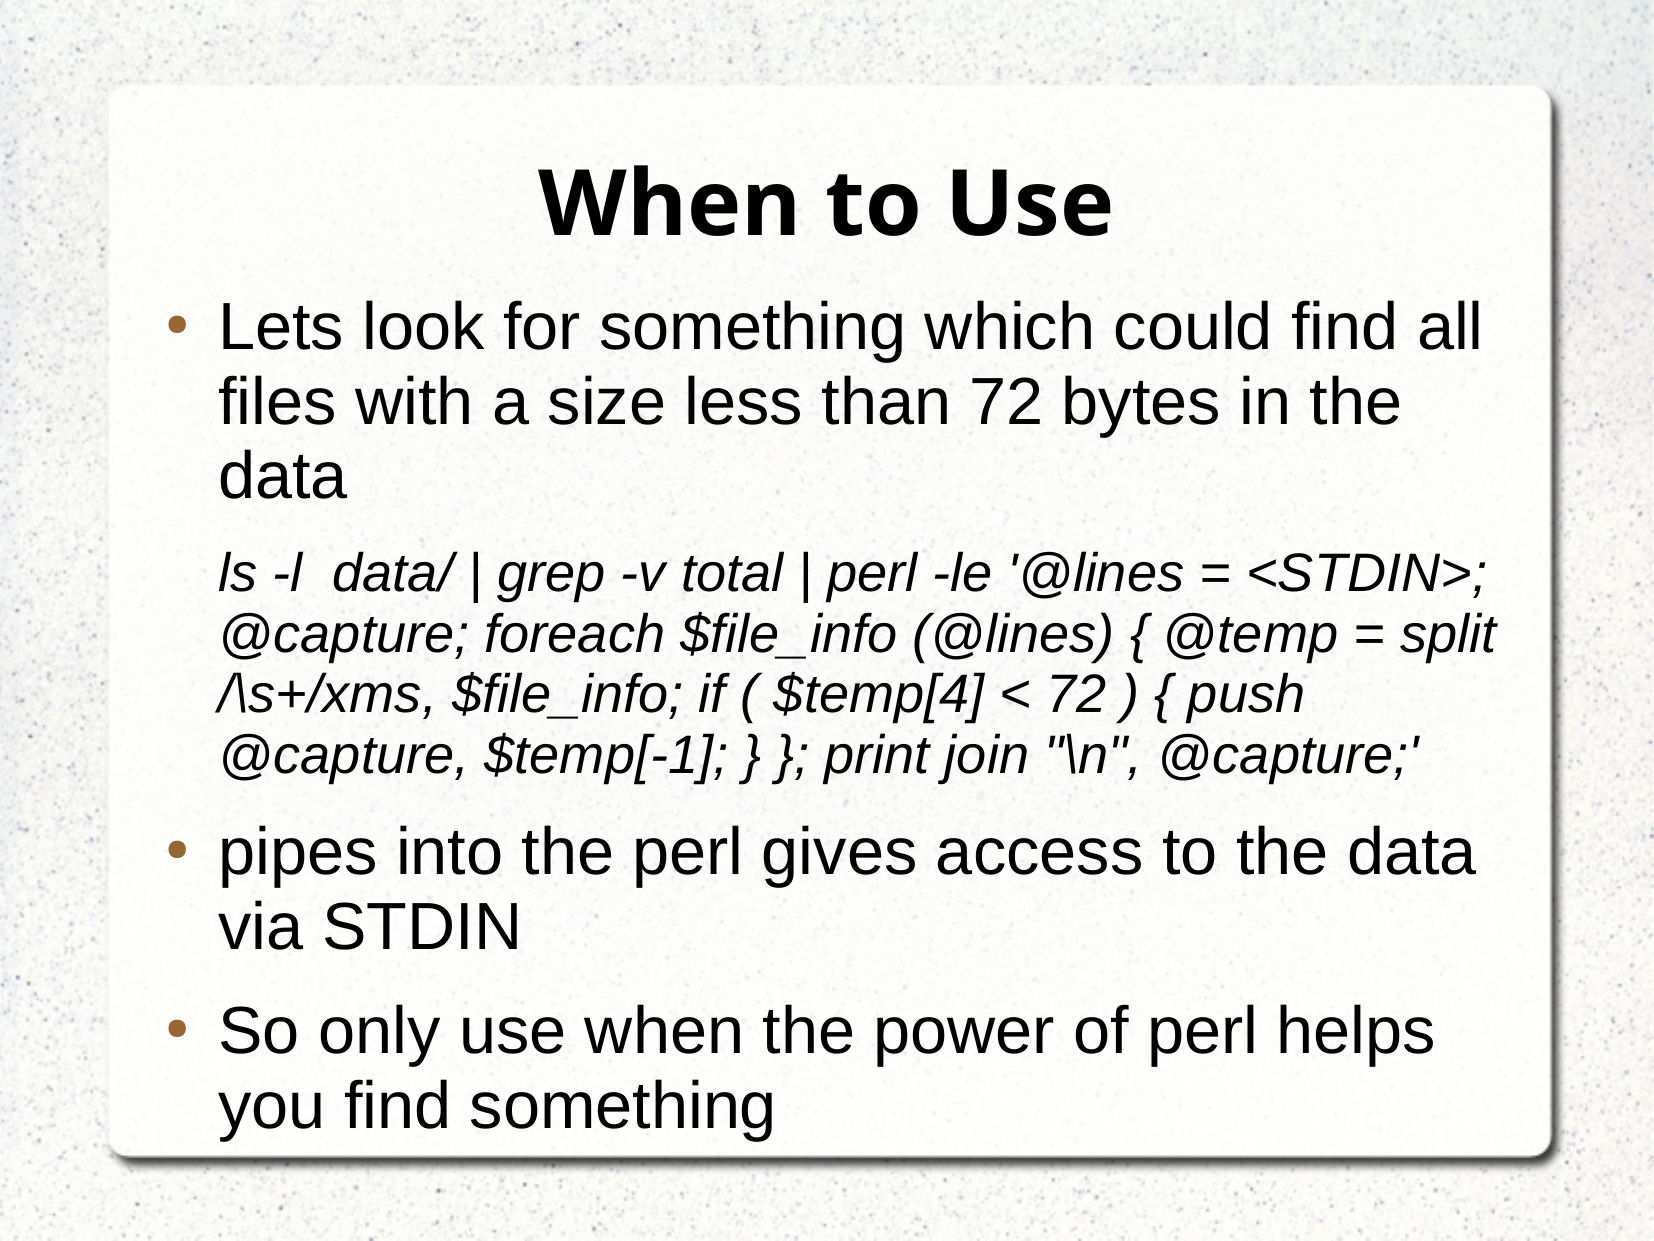

# When to Use
Lets look for something which could find all files with a size less than 72 bytes in the data
ls -l data/ | grep -v total | perl -le '@lines = <STDIN>; @capture; foreach $file_info (@lines) { @temp = split /\s+/xms, $file_info; if ( $temp[4] < 72 ) { push @capture, $temp[-1]; } }; print join "\n", @capture;'
pipes into the perl gives access to the data via STDIN
So only use when the power of perl helps you find something